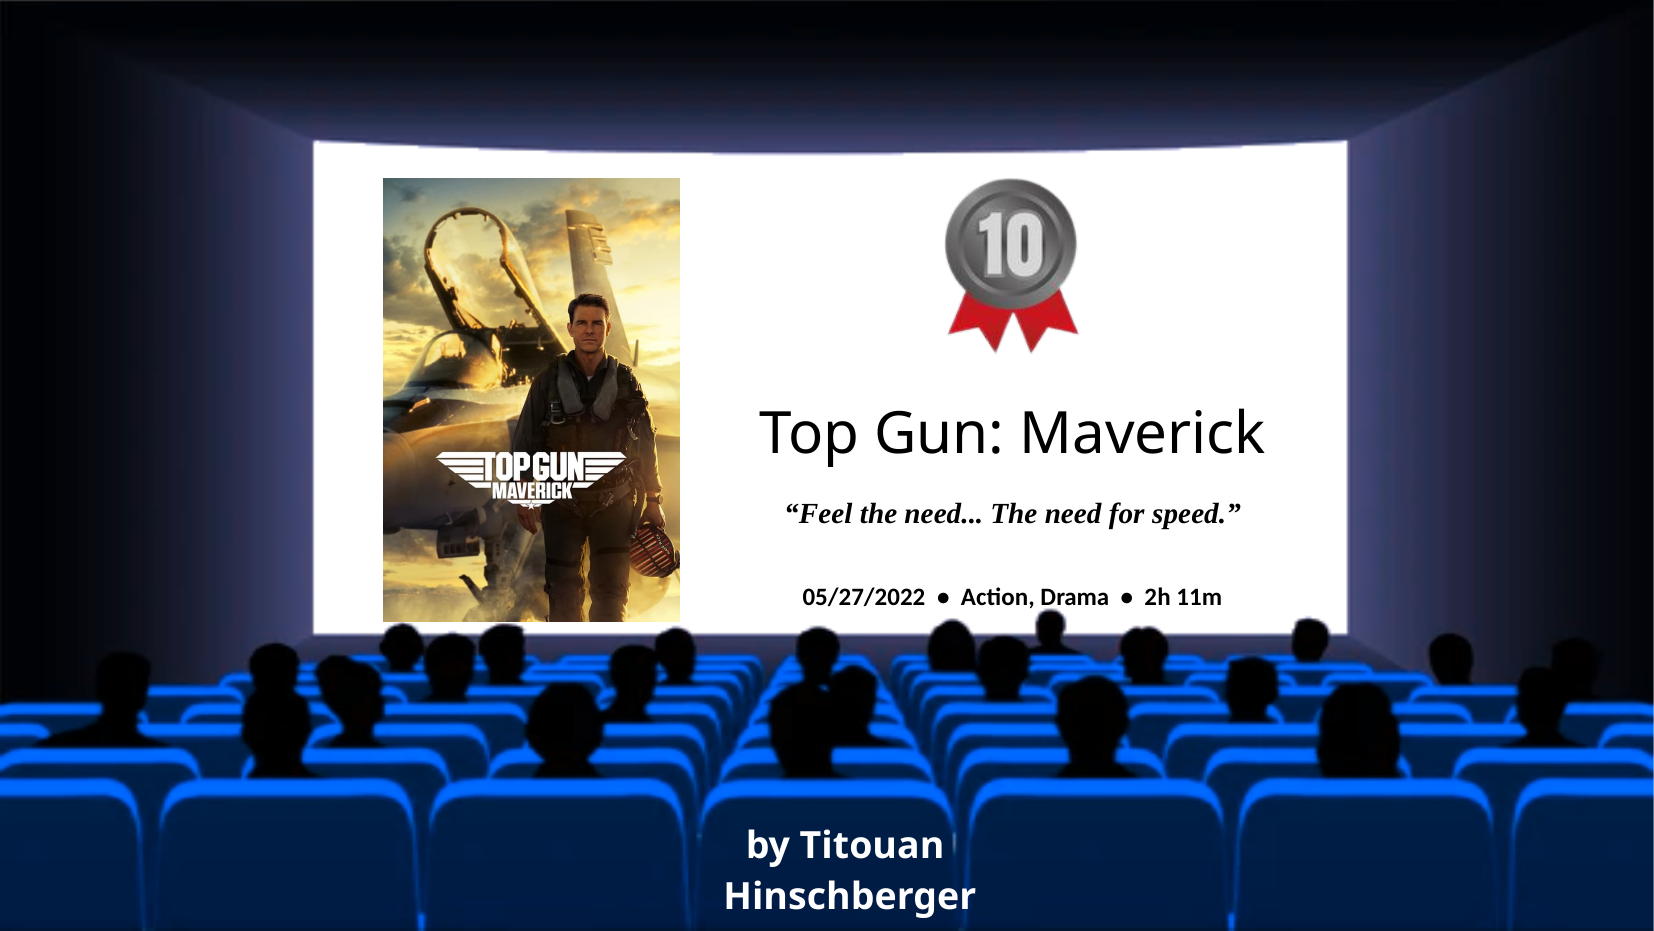

Top Gun: Maverick
“Feel the need... The need for speed.”
05/27/2022 • Action, Drama • 2h 11m